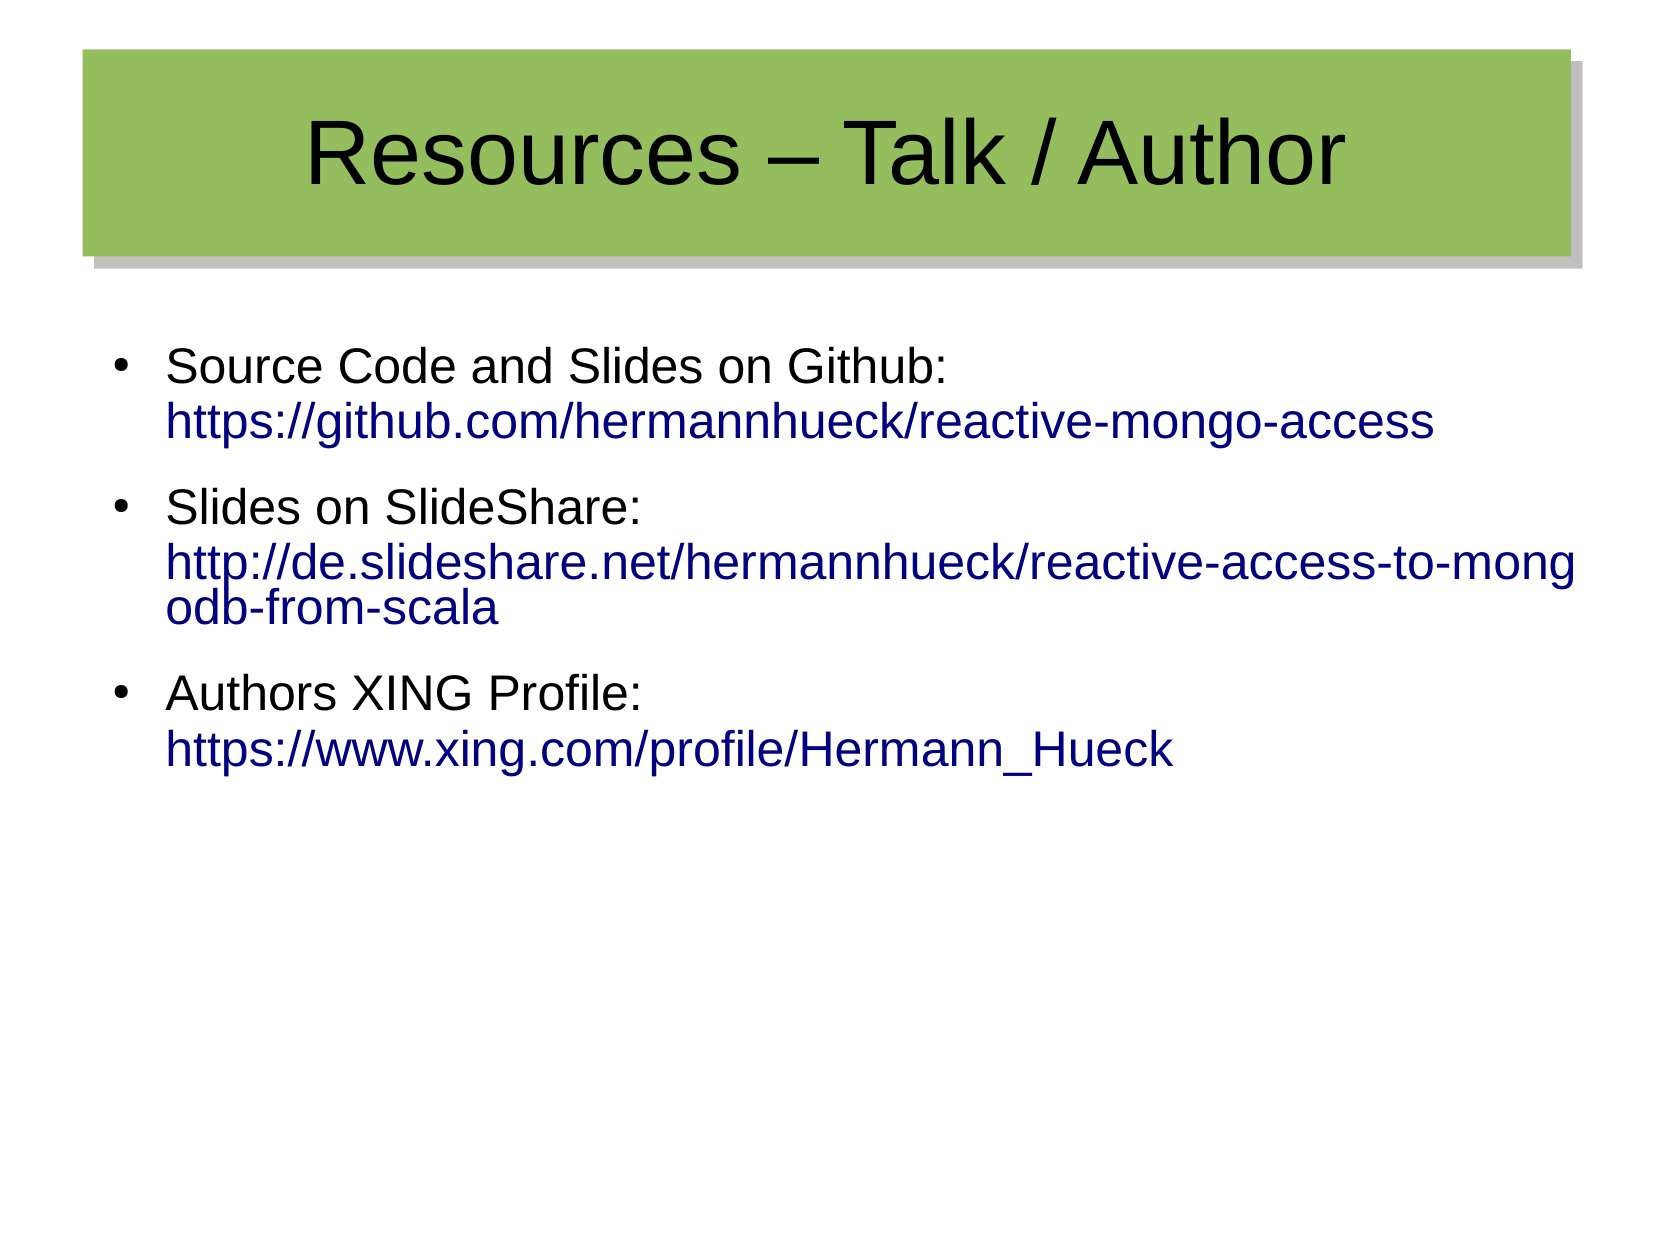

# Resources – Talk / Author
Source Code and Slides on Github:
https://github.com/hermannhueck/reactive-mongo-access
Slides on SlideShare:
http://de.slideshare.net/hermannhueck/reactive-access-to-mongodb-from-scala
Authors XING Profile:
https://www.xing.com/profile/Hermann_Hueck